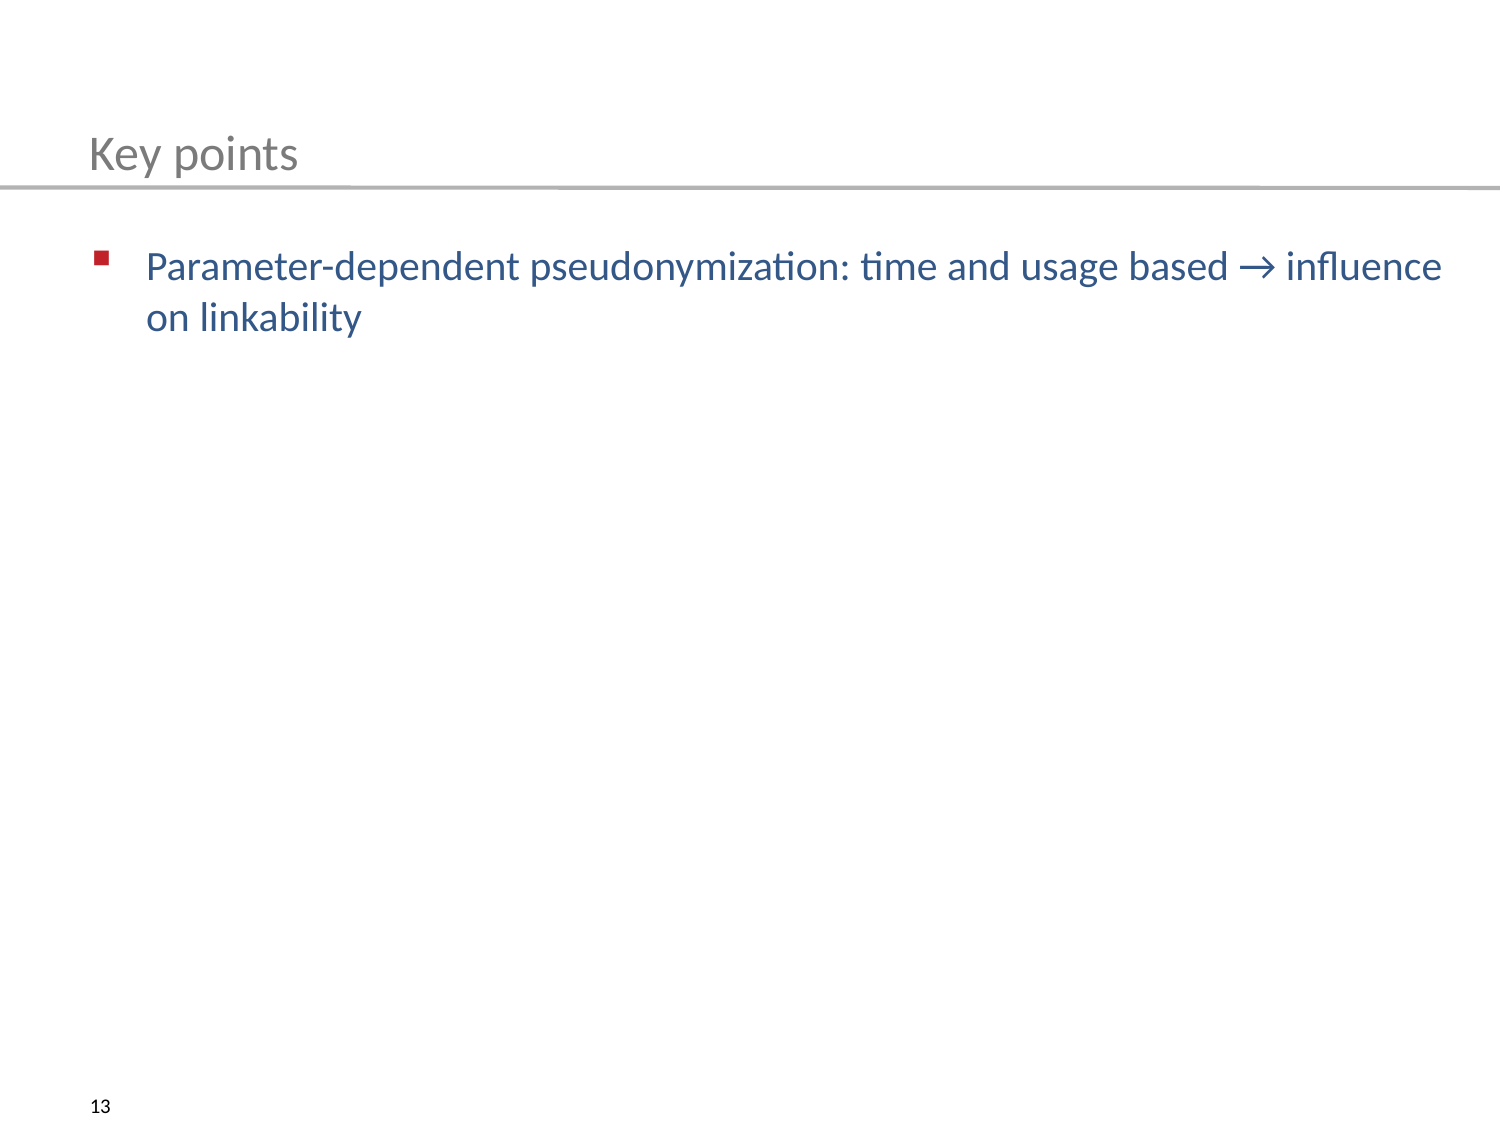

Key points
Parameter-dependent pseudonymization: time and usage based → influence on linkability